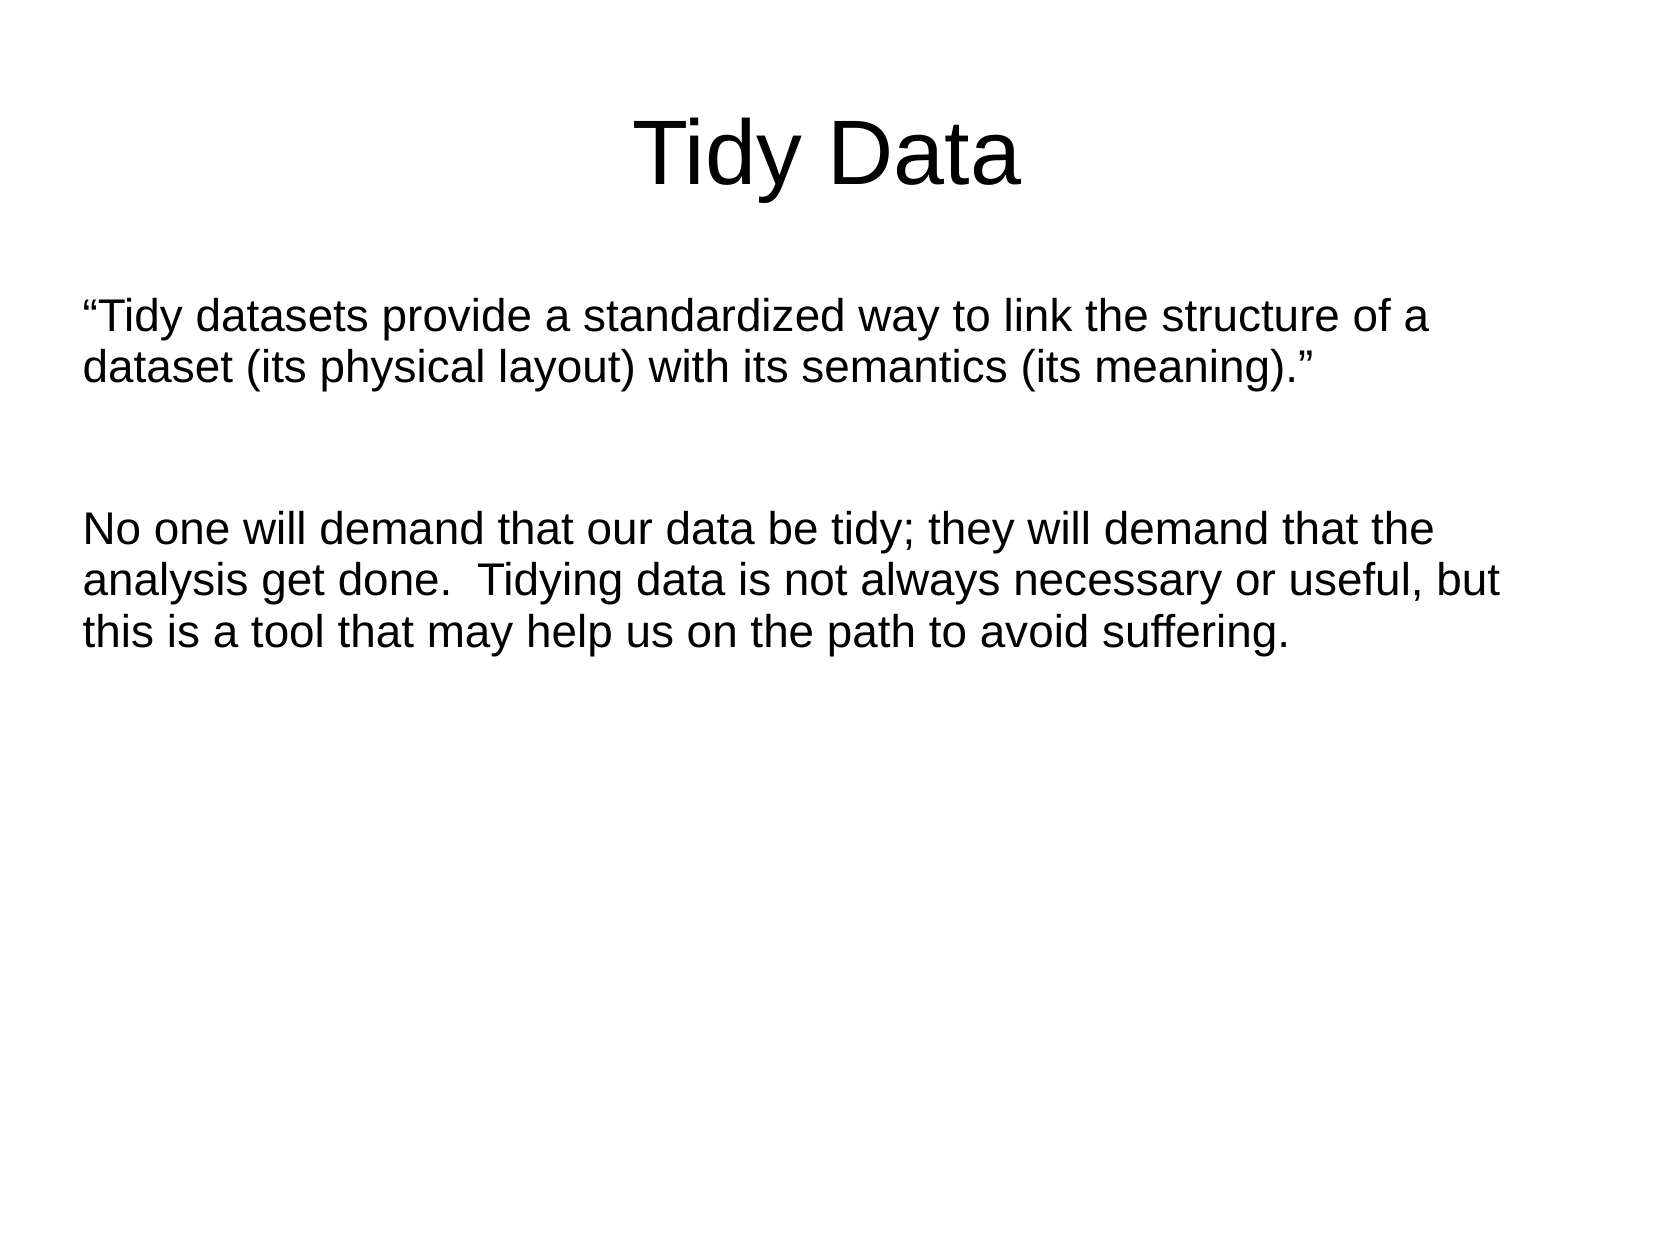

# Tidy Data
“Tidy datasets provide a standardized way to link the structure of a dataset (its physical layout) with its semantics (its meaning).”
No one will demand that our data be tidy; they will demand that the analysis get done. Tidying data is not always necessary or useful, but this is a tool that may help us on the path to avoid suffering.